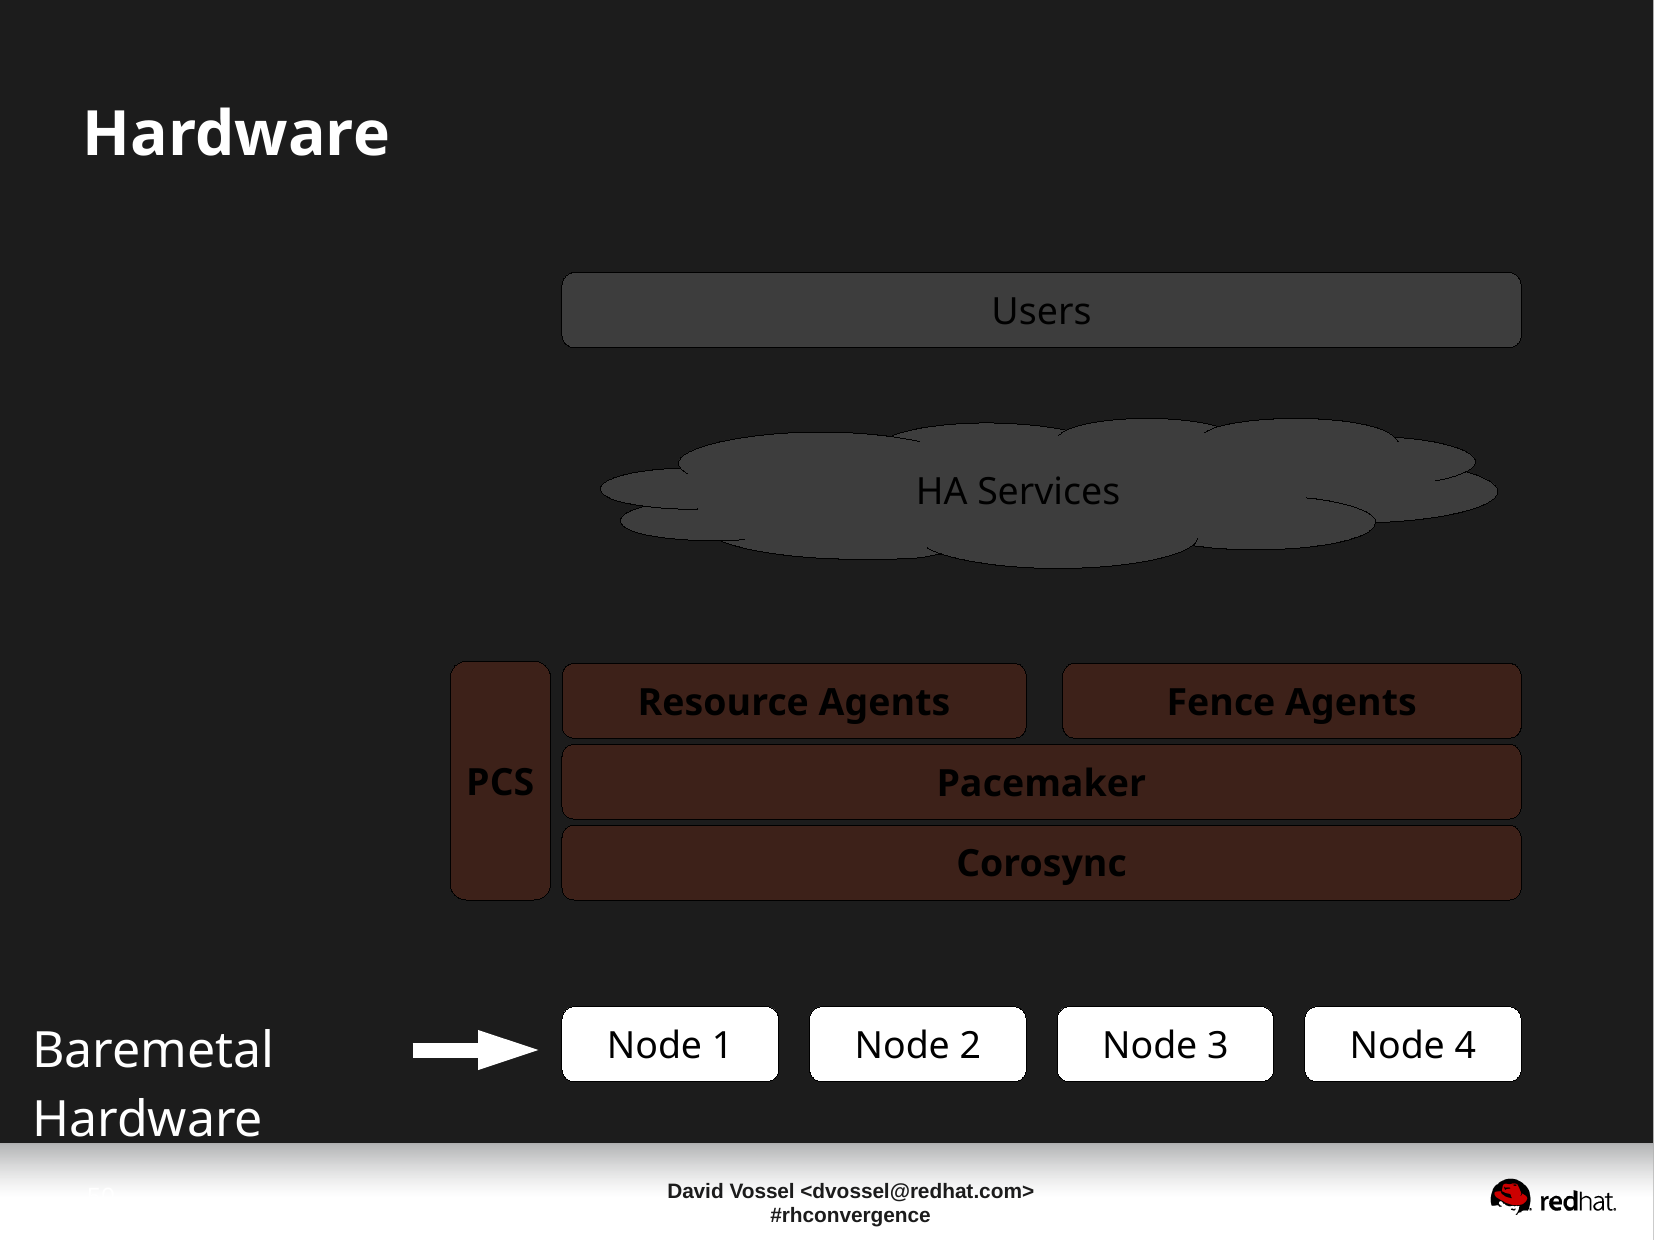

# Hardware
Users
HA Services
PCS
Resource Agents
Fence Agents
Pacemaker
Corosync
Node 1
Node 2
Node 3
Node 4
Baremetal Hardware